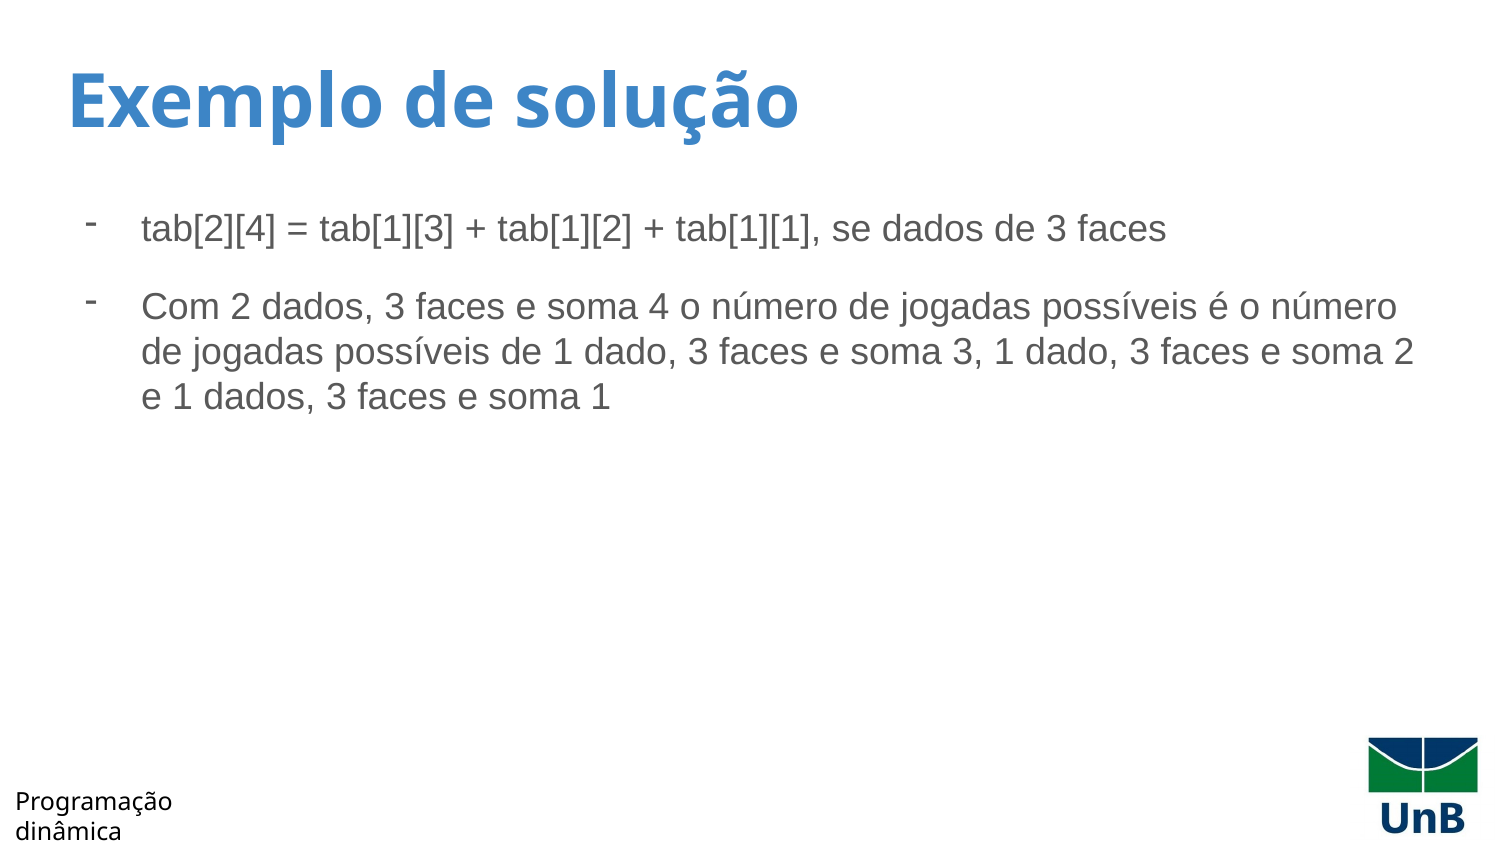

# Exemplo de solução
tab[2][4] = tab[1][3] + tab[1][2] + tab[1][1], se dados de 3 faces
Com 2 dados, 3 faces e soma 4 o número de jogadas possíveis é o número de jogadas possíveis de 1 dado, 3 faces e soma 3, 1 dado, 3 faces e soma 2 e 1 dados, 3 faces e soma 1
Programação dinâmica